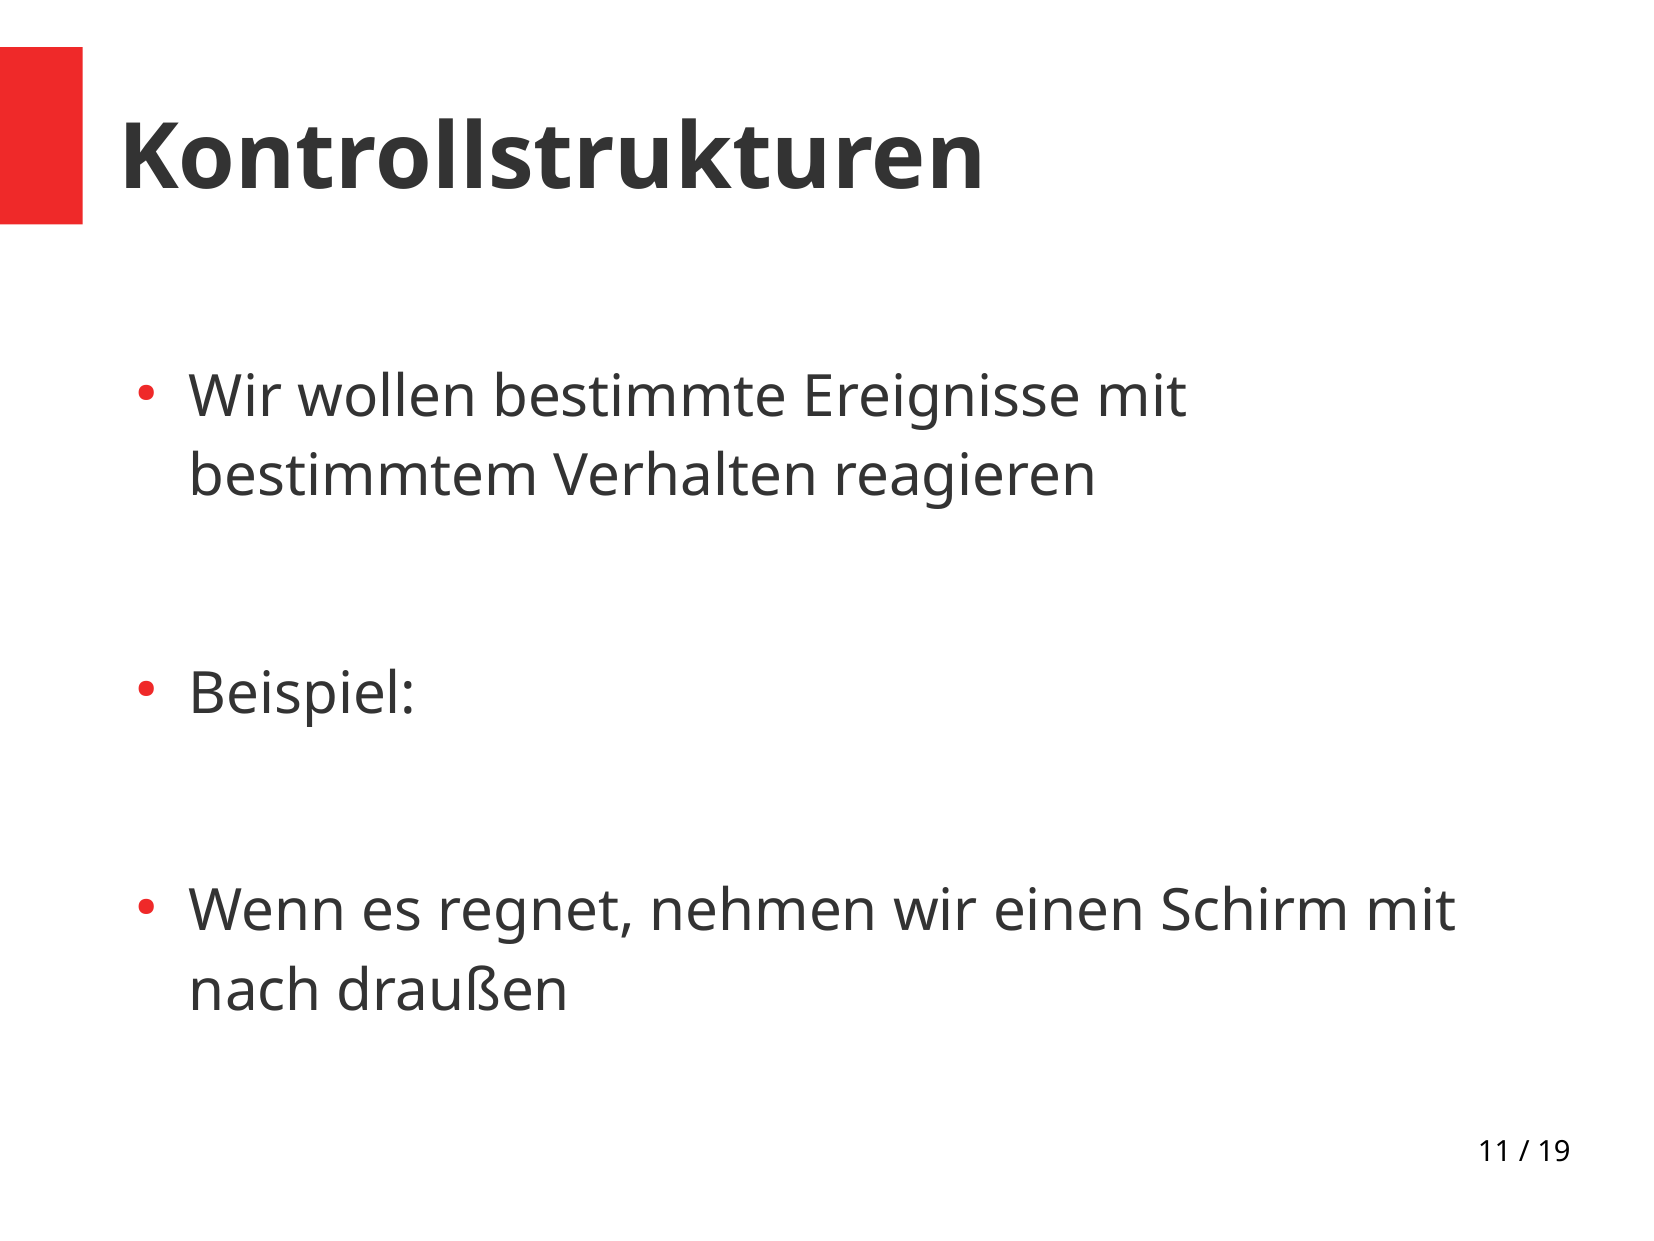

# Kontrollstrukturen
Wir wollen bestimmte Ereignisse mit bestimmtem Verhalten reagieren
Beispiel:
Wenn es regnet, nehmen wir einen Schirm mit nach draußen
11